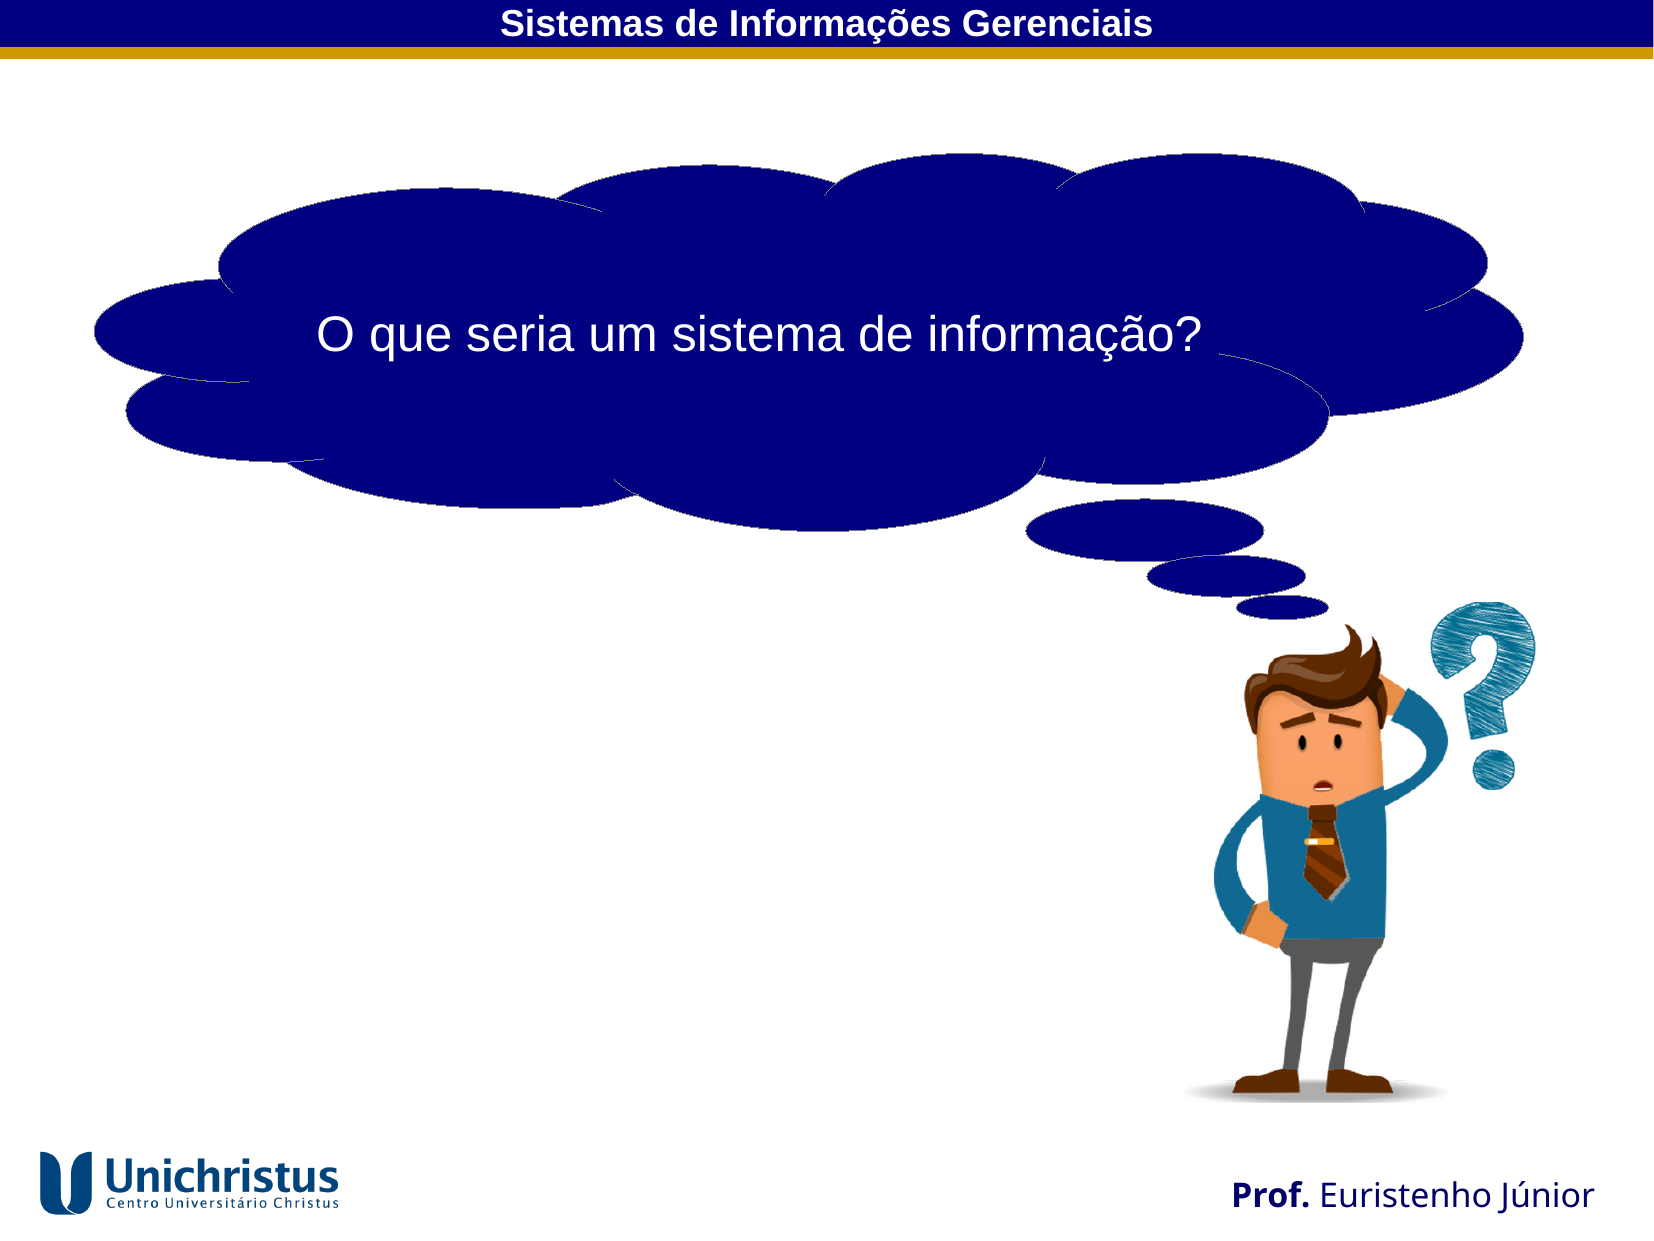

Sistemas de Informações Gerenciais
O que seria um sistema de informação?
Prof. Euristenho Júnior